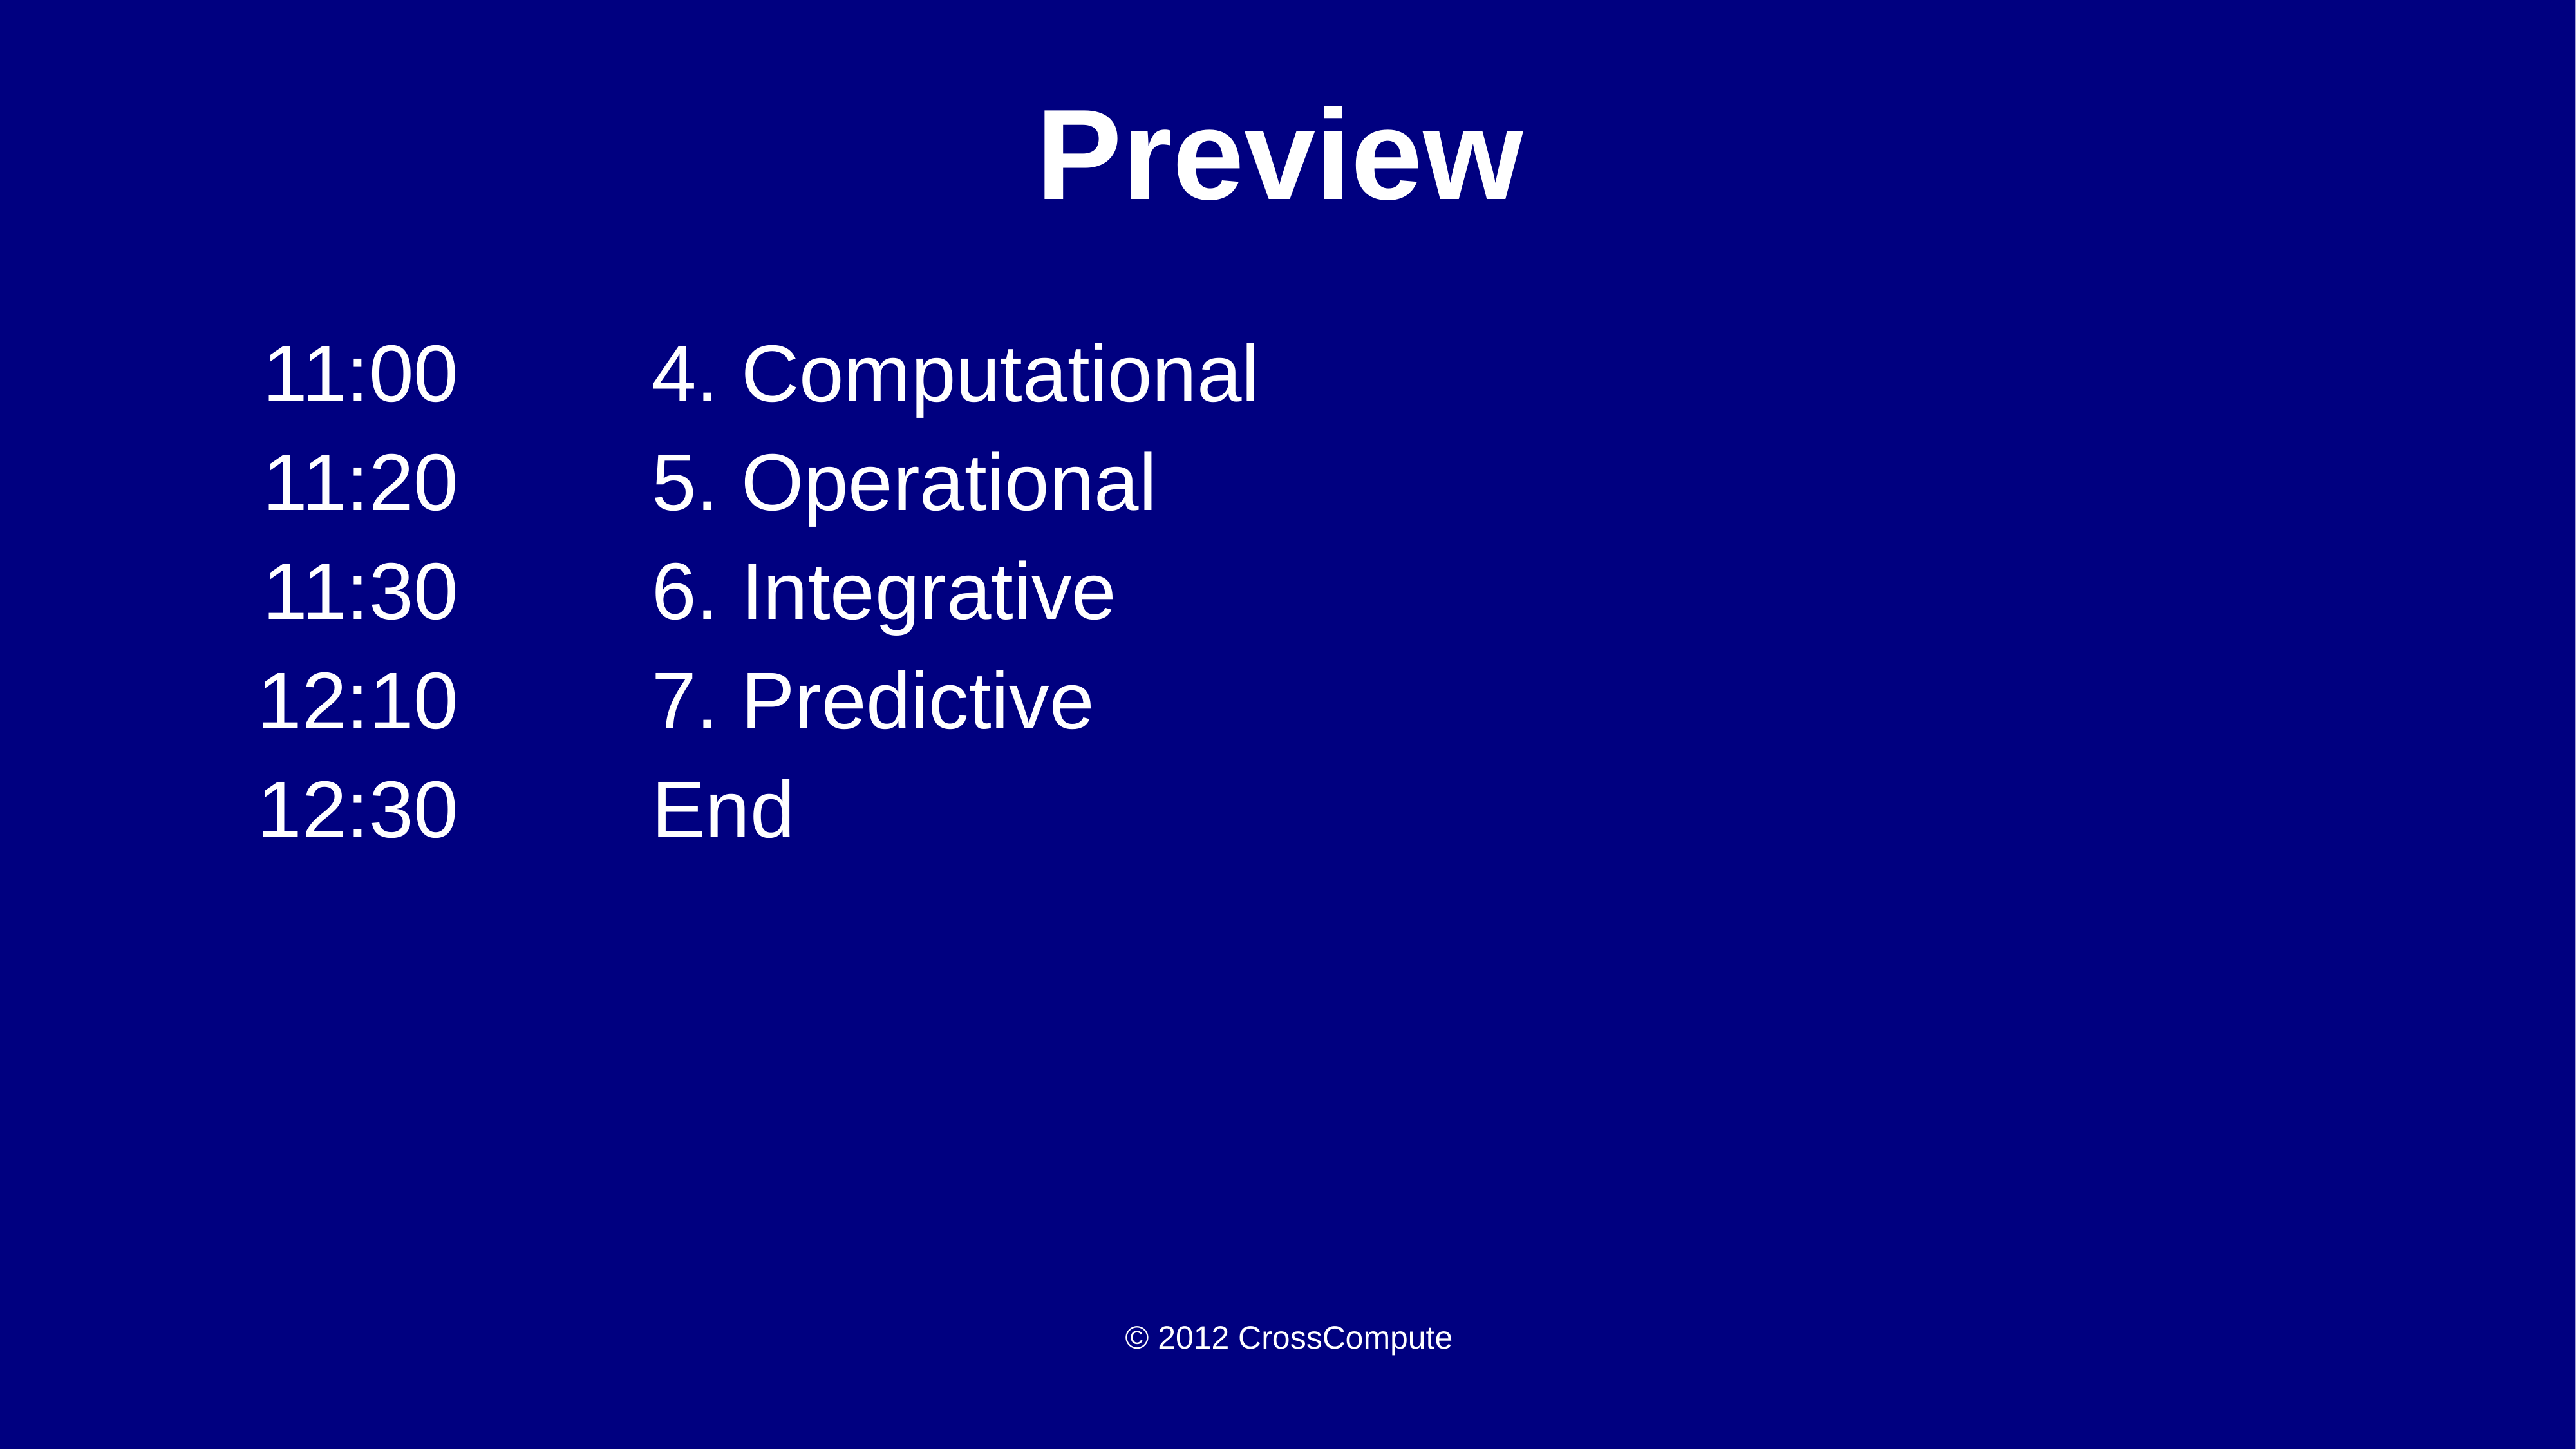

# Preview
 	11:00	4. Computational
 	11:20	5. Operational
 	11:30	6. Integrative
 	12:10	7. Predictive
	12:30	End
© 2012 CrossCompute